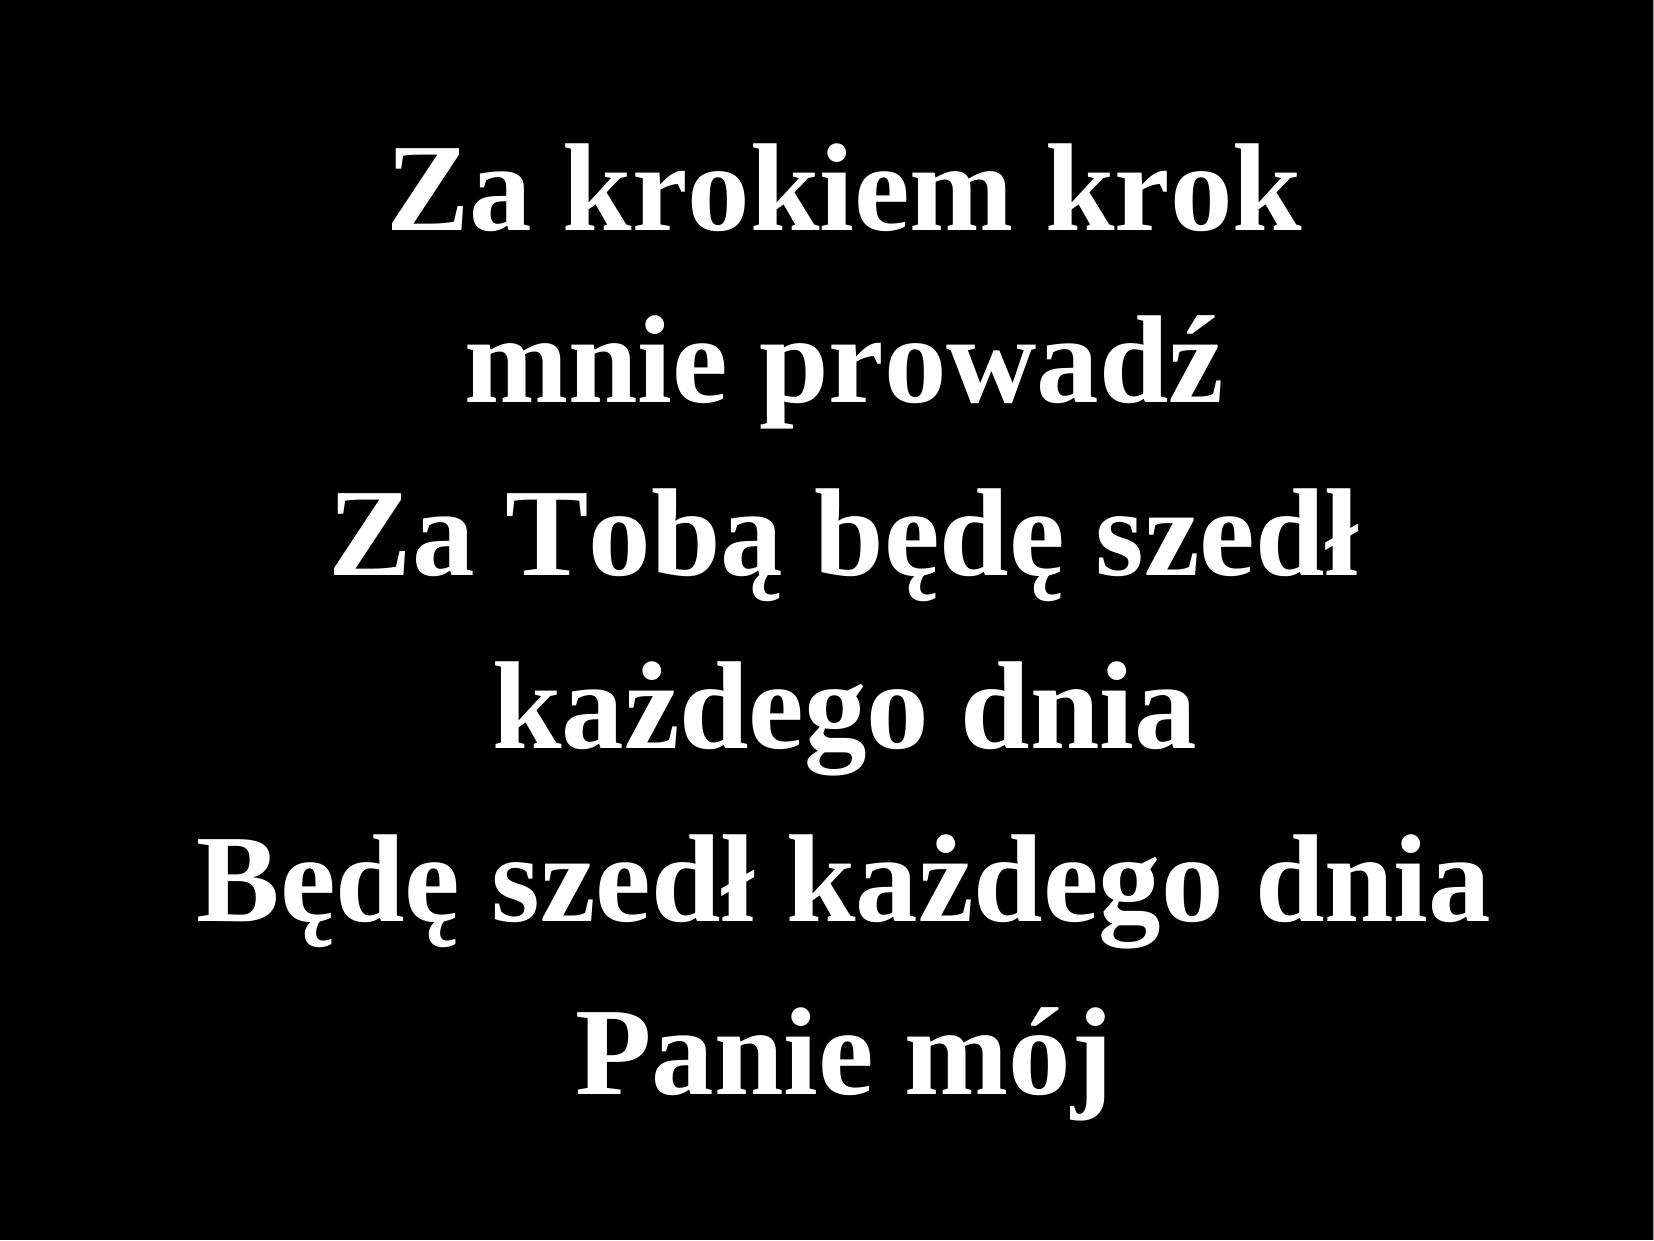

# Za krokiem krok
ppp
mnie prowadź
ppp
Za Tobą będę szedł
ppp
każdego dnia
ppp
Będę szedł każdego dnia
ppp
Panie mój